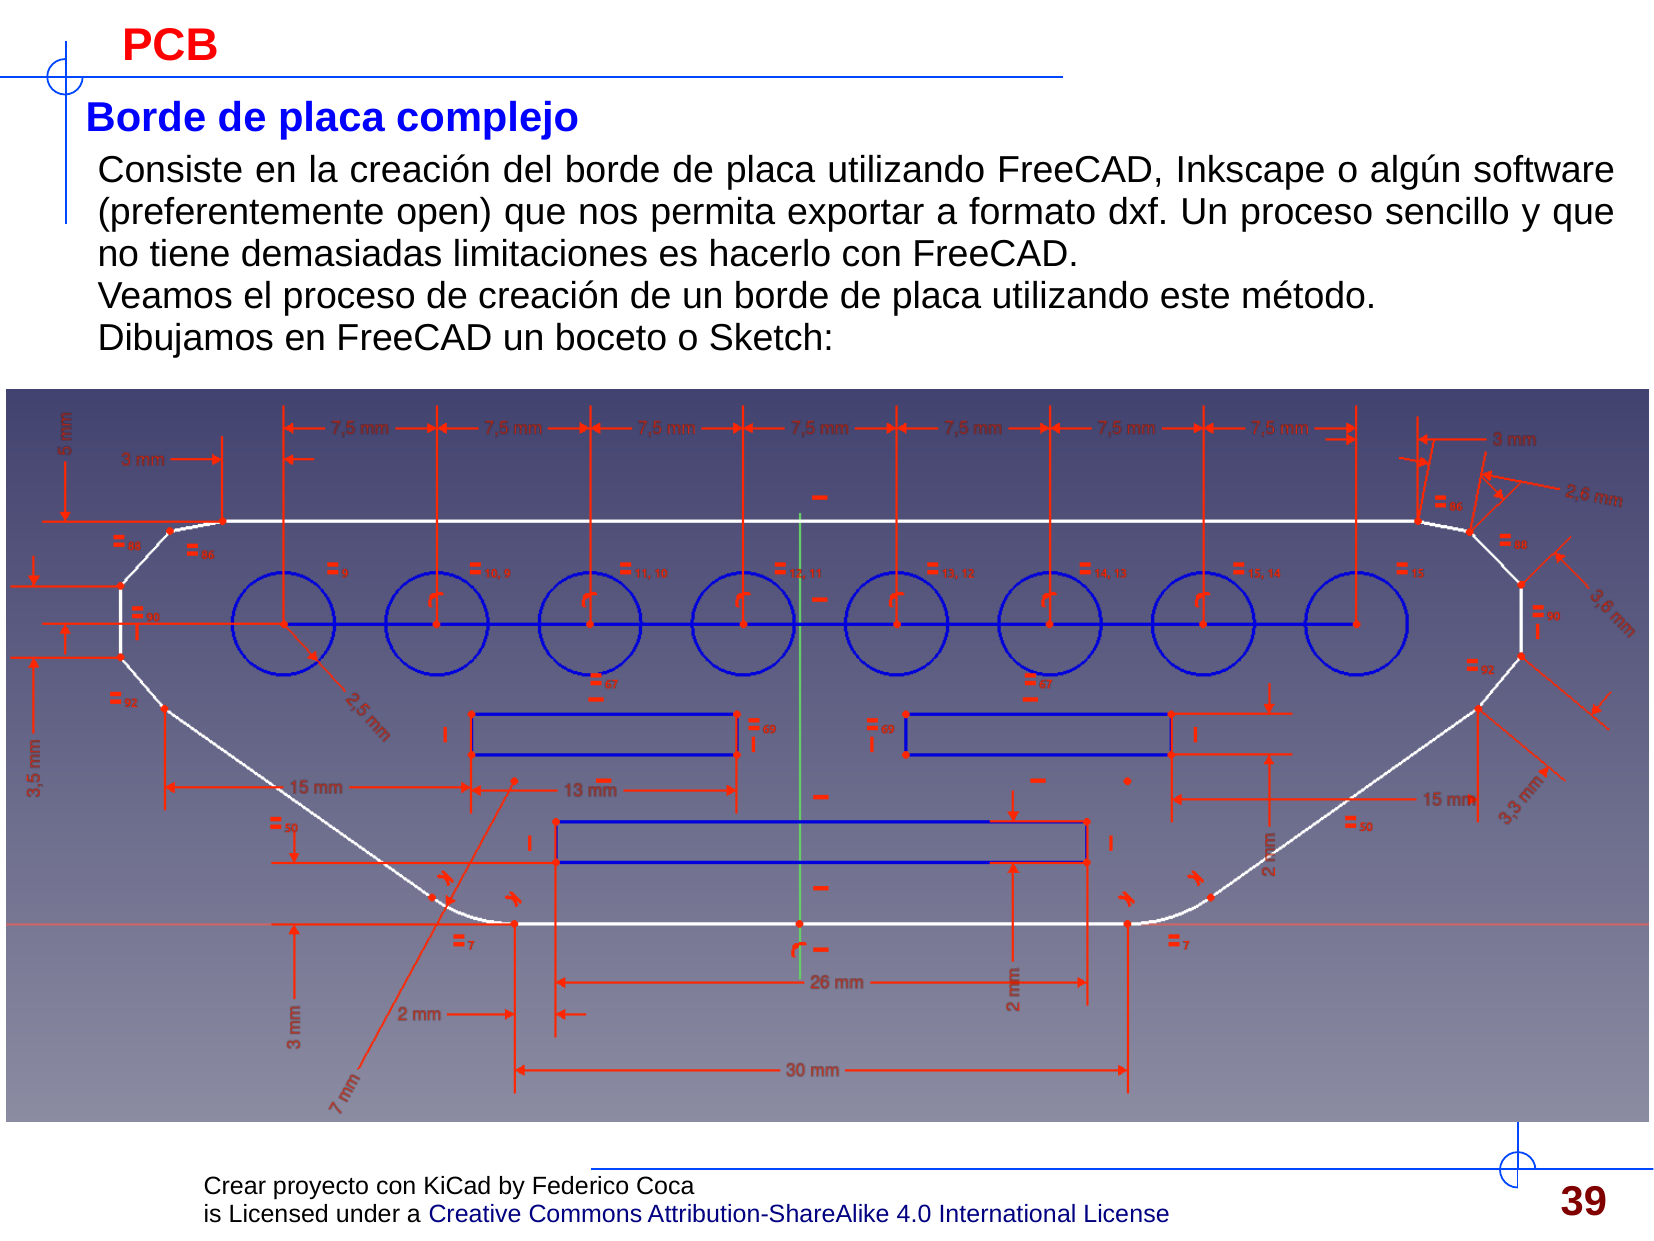

PCB
Borde de placa complejo
Consiste en la creación del borde de placa utilizando FreeCAD, Inkscape o algún software (preferentemente open) que nos permita exportar a formato dxf. Un proceso sencillo y que no tiene demasiadas limitaciones es hacerlo con FreeCAD.
Veamos el proceso de creación de un borde de placa utilizando este método.
Dibujamos en FreeCAD un boceto o Sketch:
Crear proyecto con KiCad by Federico Coca
is Licensed under a Creative Commons Attribution-ShareAlike 4.0 International License